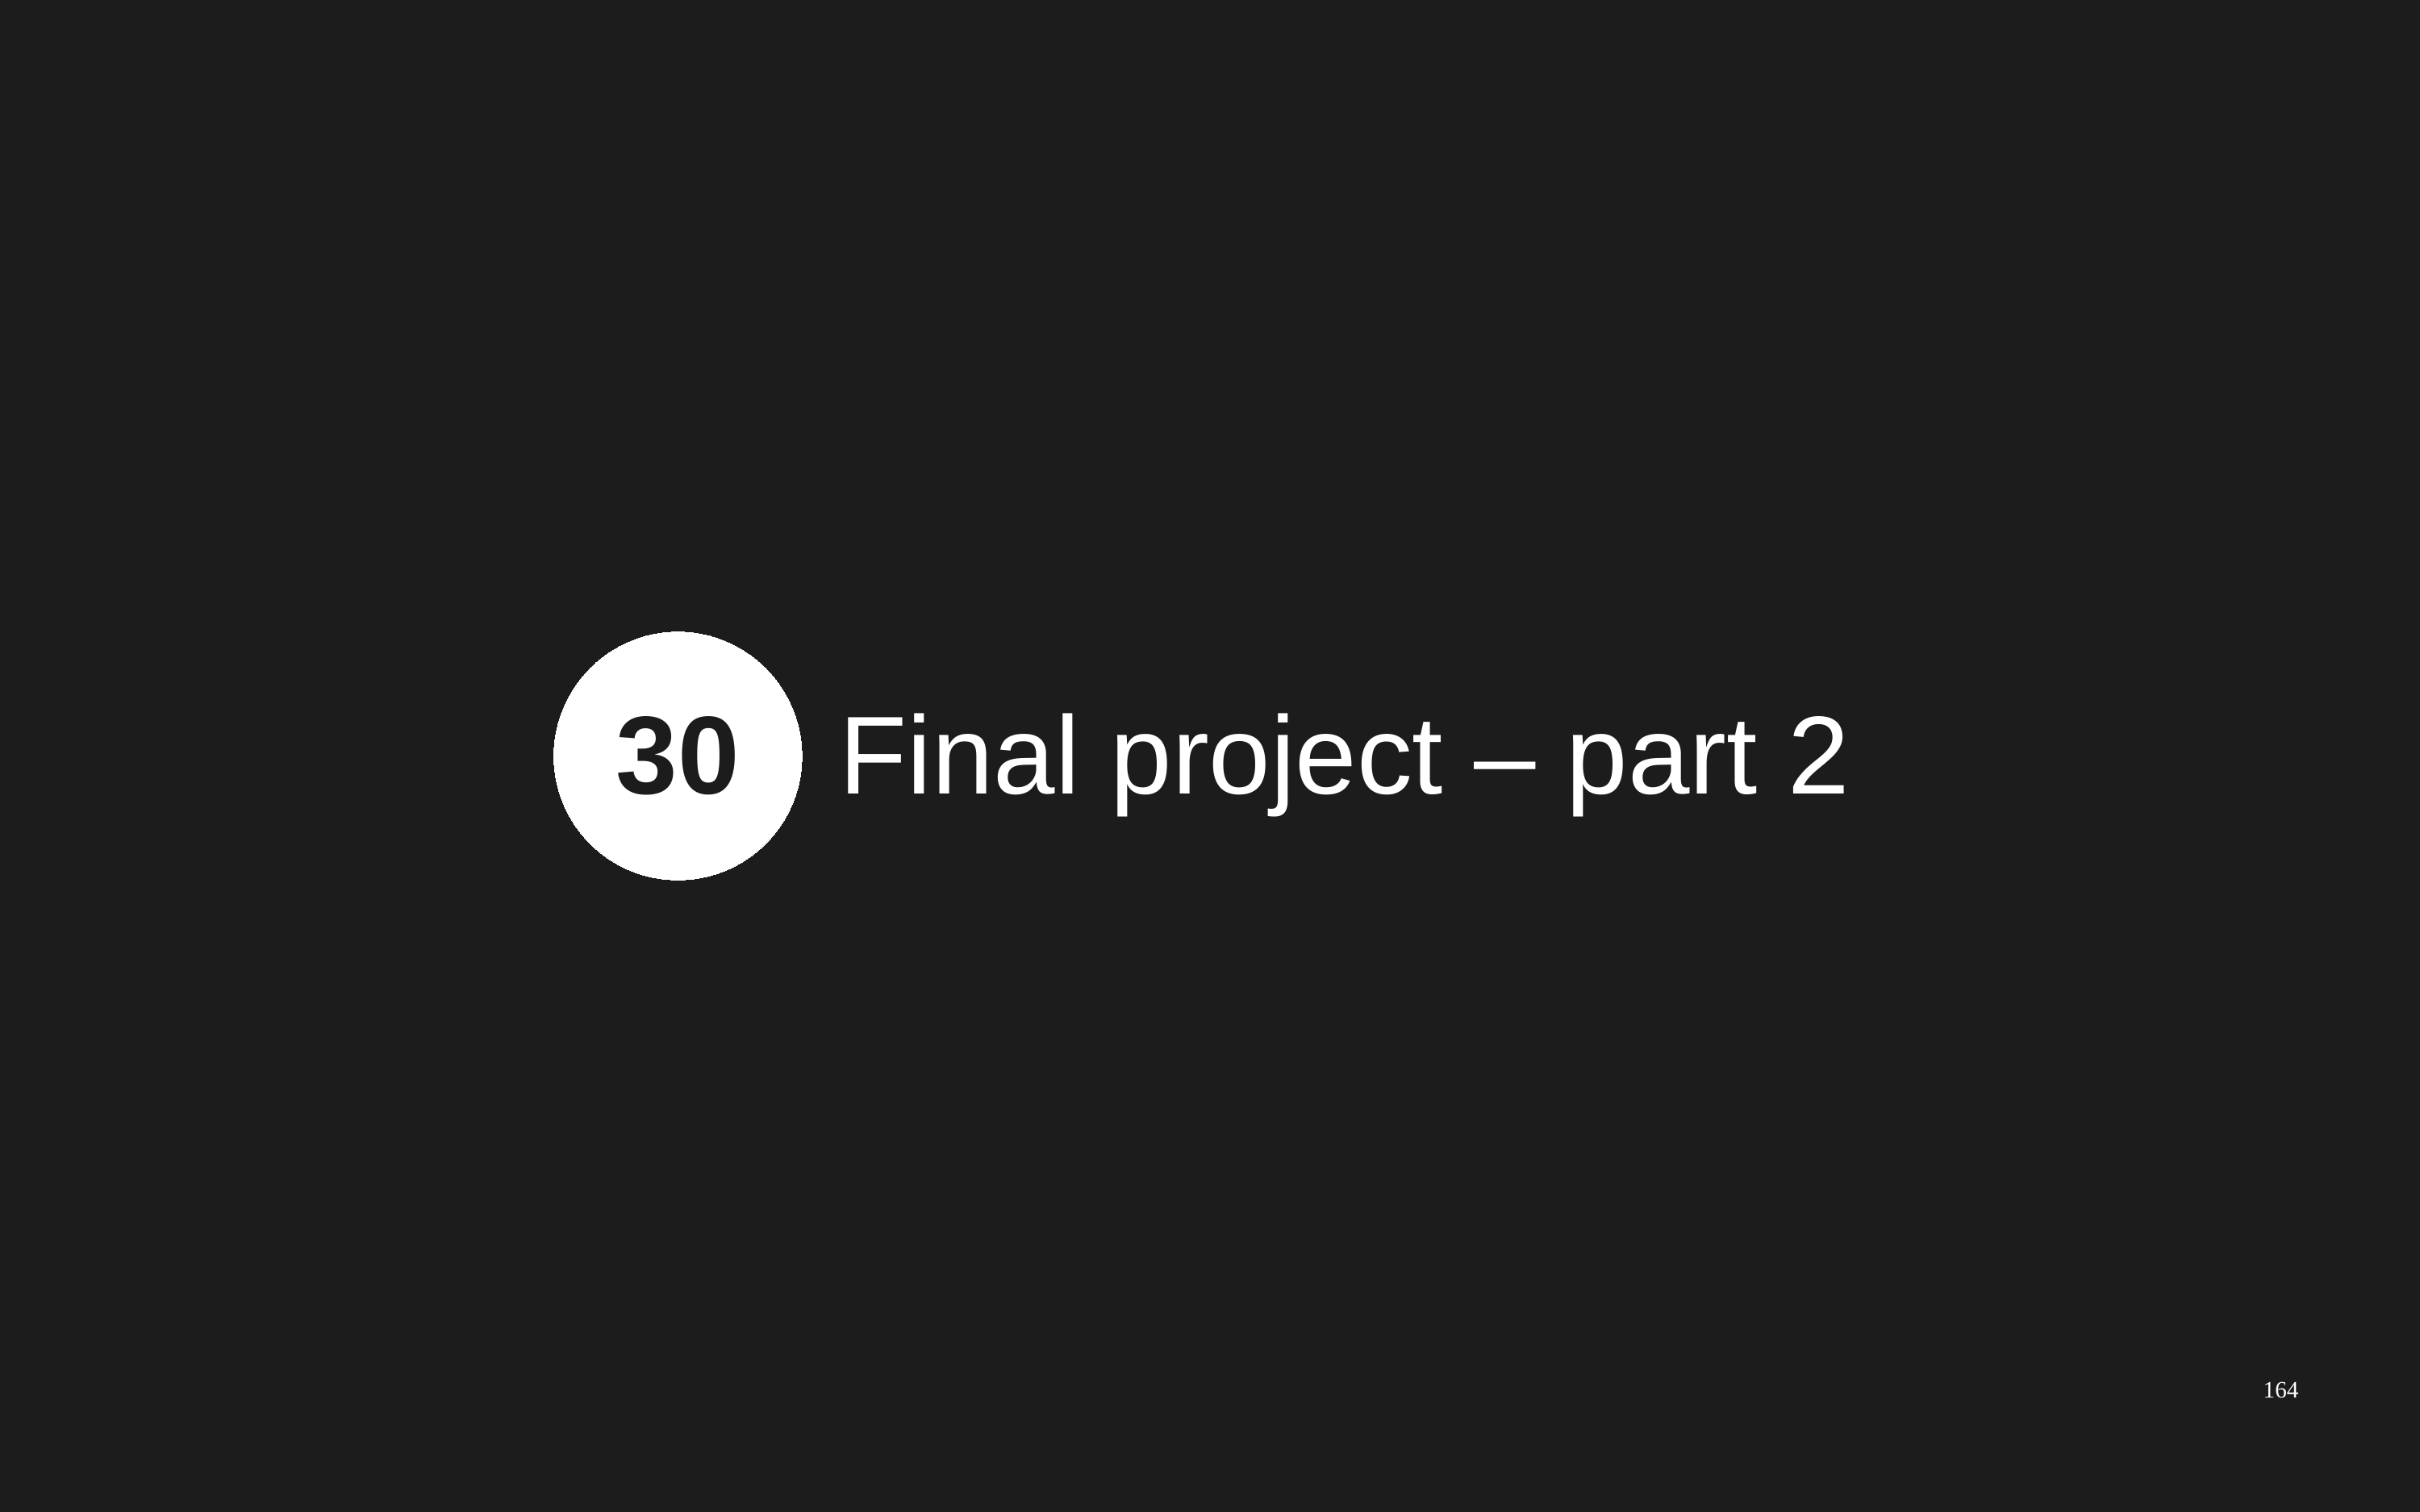

30
Final project – part 2
164